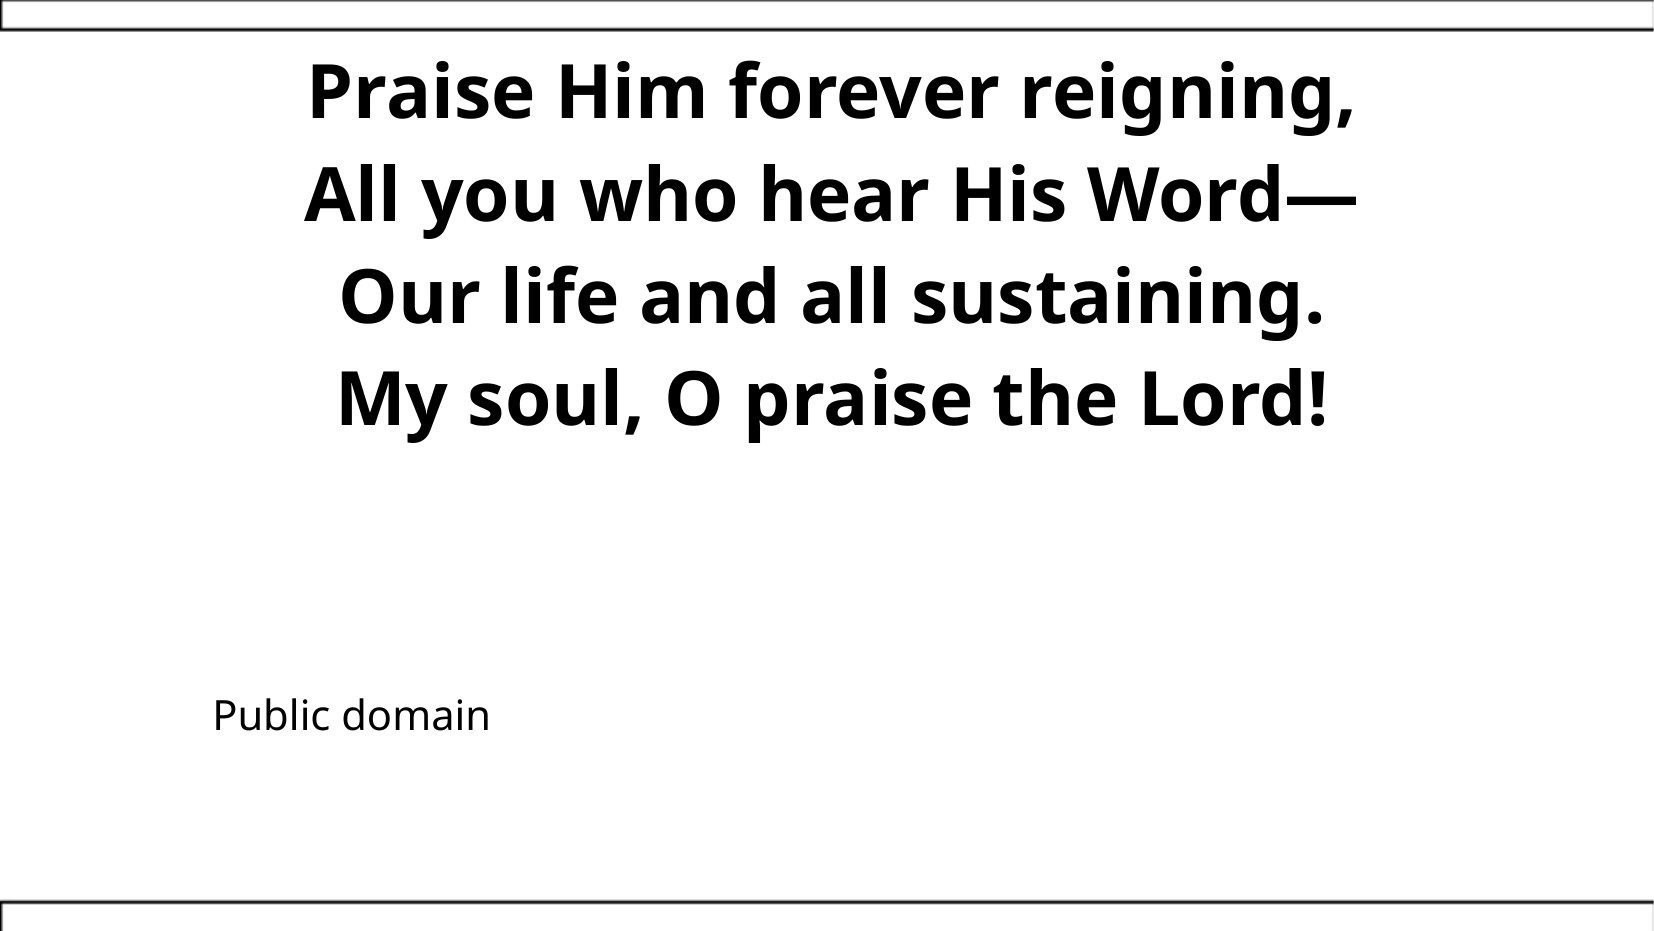

Praise Him forever reigning,
All you who hear His Word—
Our life and all sustaining.
My soul, O praise the Lord!
 Public domain